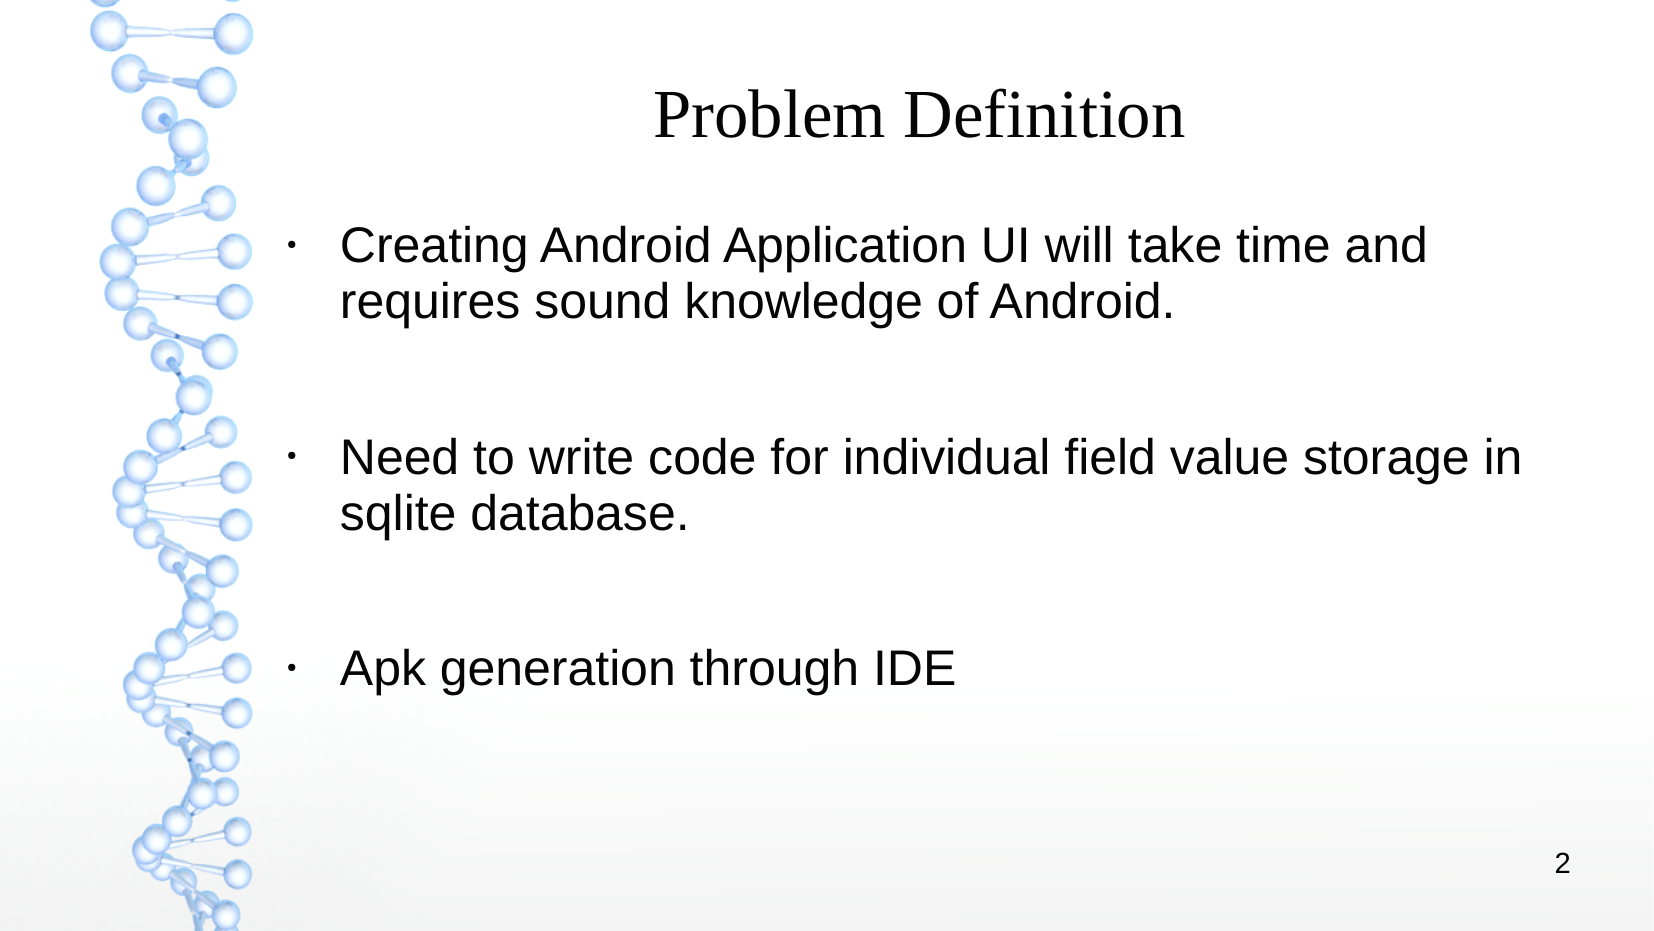

# Problem Definition
Creating Android Application UI will take time and requires sound knowledge of Android.
Need to write code for individual field value storage in sqlite database.
Apk generation through IDE
2